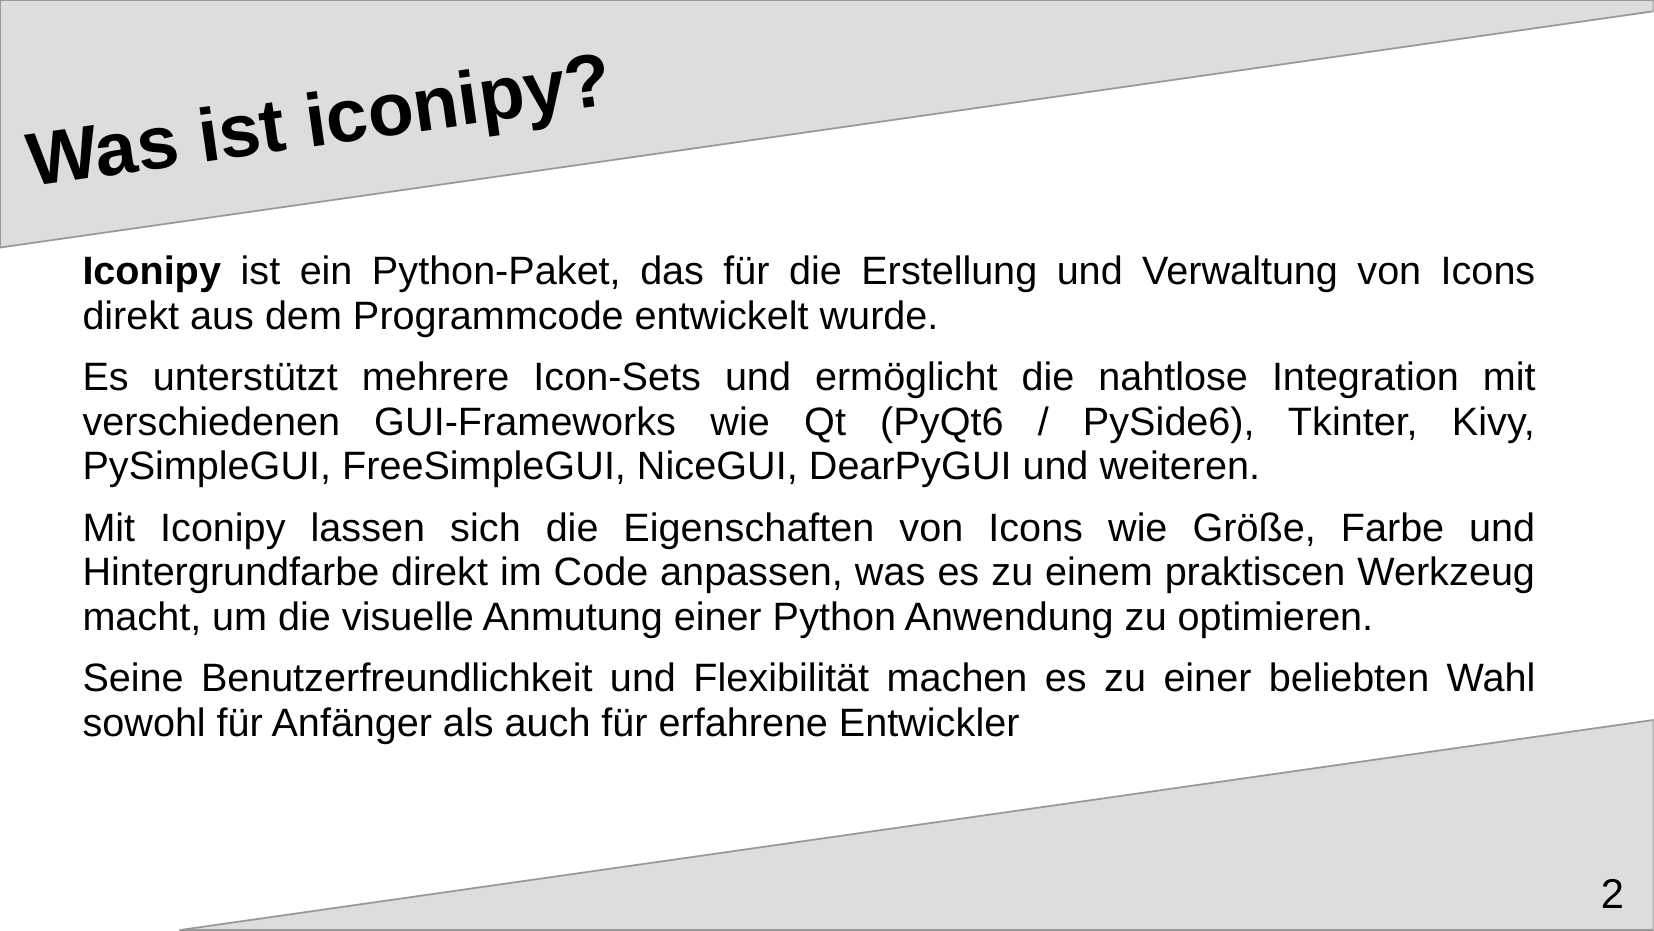

# Was ist iconipy?
Iconipy ist ein Python-Paket, das für die Erstellung und Verwaltung von Icons direkt aus dem Programmcode entwickelt wurde.
Es unterstützt mehrere Icon-Sets und ermöglicht die nahtlose Integration mit verschiedenen GUI-Frameworks wie Qt (PyQt6 / PySide6), Tkinter, Kivy, PySimpleGUI, FreeSimpleGUI, NiceGUI, DearPyGUI und weiteren.
Mit Iconipy lassen sich die Eigenschaften von Icons wie Größe, Farbe und Hintergrundfarbe direkt im Code anpassen, was es zu einem praktiscen Werkzeug macht, um die visuelle Anmutung einer Python Anwendung zu optimieren.
Seine Benutzerfreundlichkeit und Flexibilität machen es zu einer beliebten Wahl sowohl für Anfänger als auch für erfahrene Entwickler
2